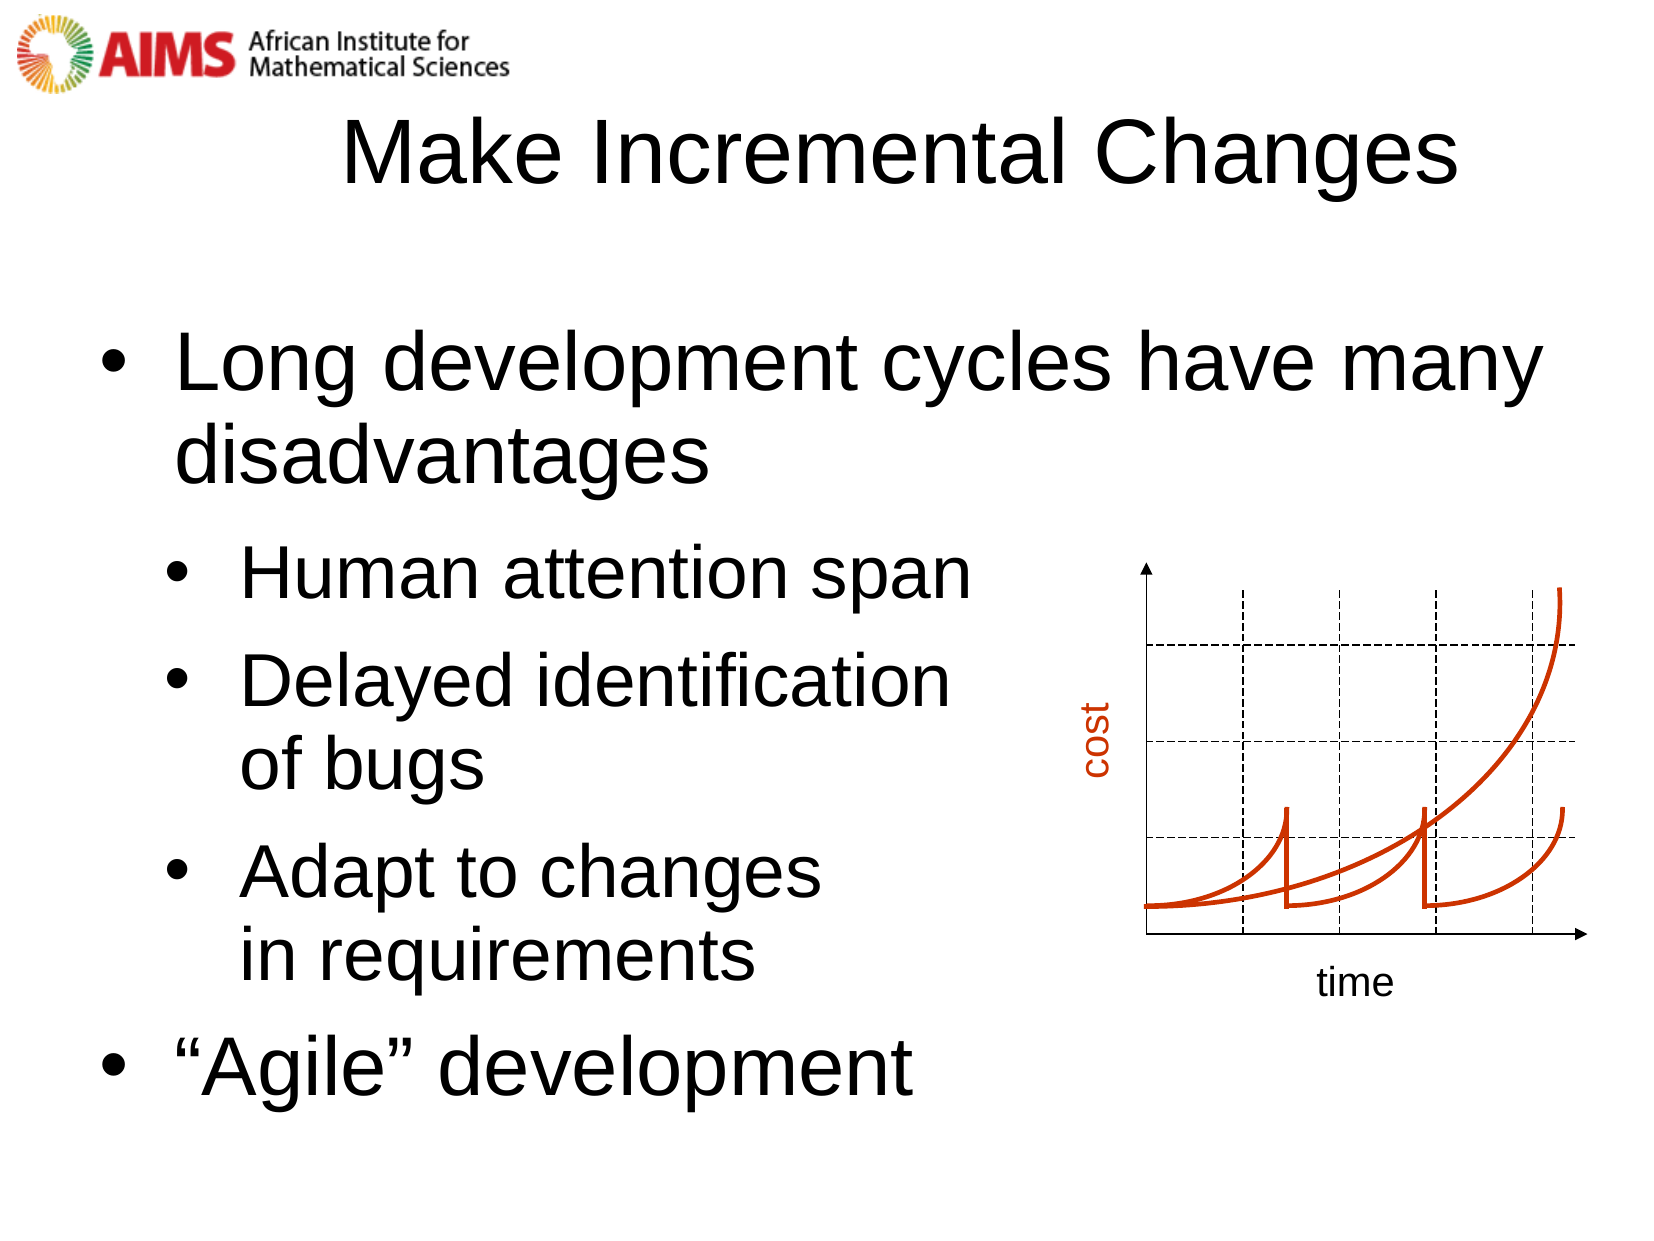

# Make Incremental Changes
Long development cycles have many disadvantages
Human attention span
Delayed identification
of bugs
Adapt to changes
in requirements
“Agile” development
cost
time